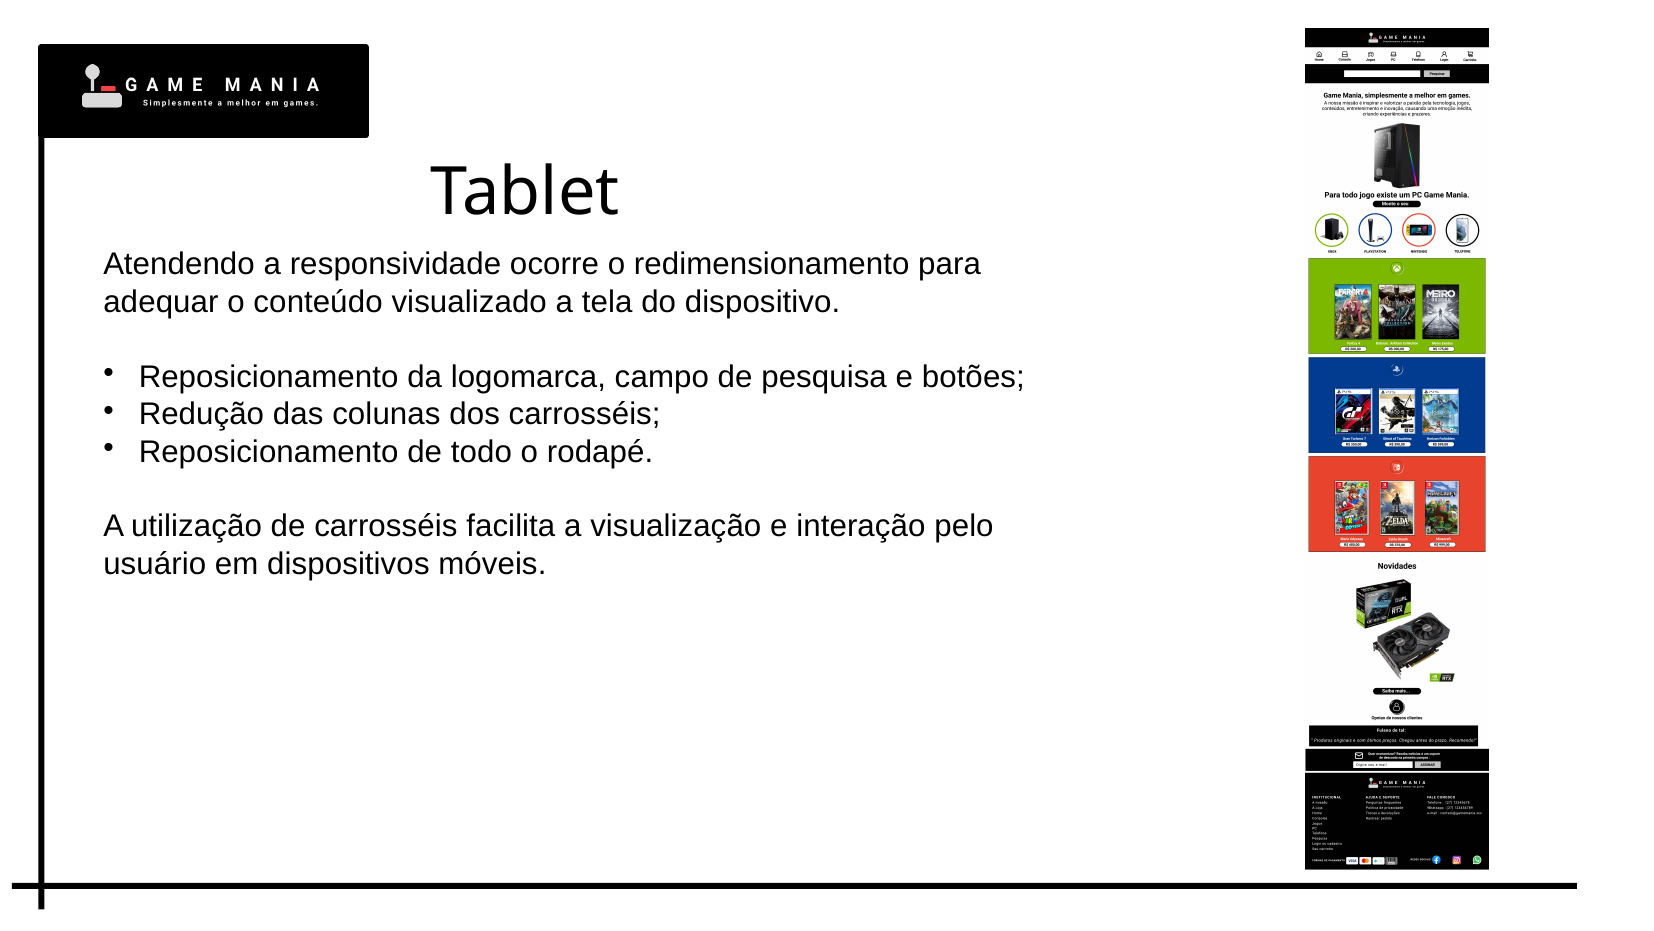

Tablet
Atendendo a responsividade ocorre o redimensionamento para adequar o conteúdo visualizado a tela do dispositivo.
Reposicionamento da logomarca, campo de pesquisa e botões;
Redução das colunas dos carrosséis;
Reposicionamento de todo o rodapé.
A utilização de carrosséis facilita a visualização e interação pelo usuário em dispositivos móveis.